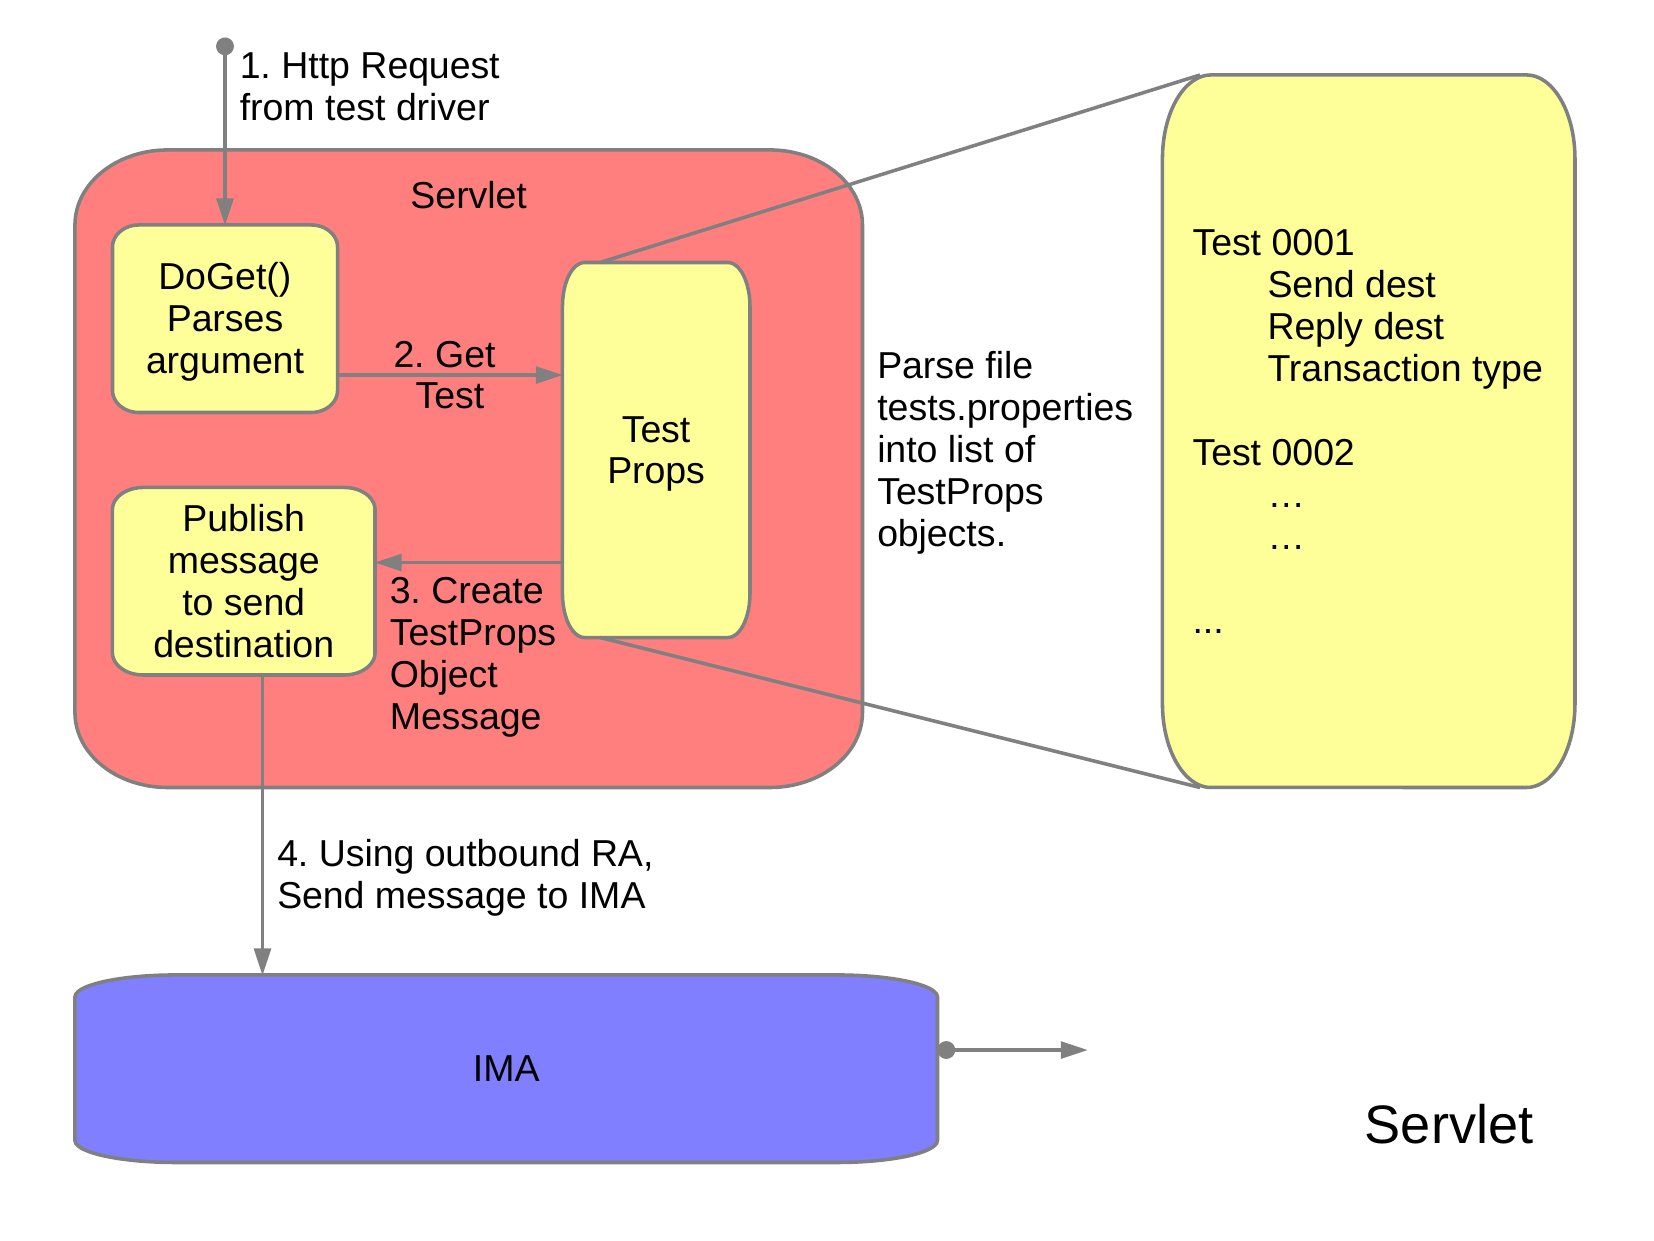

1. Http Request
from test driver
Test 0001
	Send dest
	Reply dest
	Transaction type
Test 0002
	…
	…
...
Servlet
DoGet()
Parses
argument
Test
Props
Parse file
tests.properties into list of
TestProps
objects.
2. Get
Test
Publish
message
to send
destination
3. Create
TestProps
Object
Message
4. Using outbound RA,
Send message to IMA
IMA
Servlet